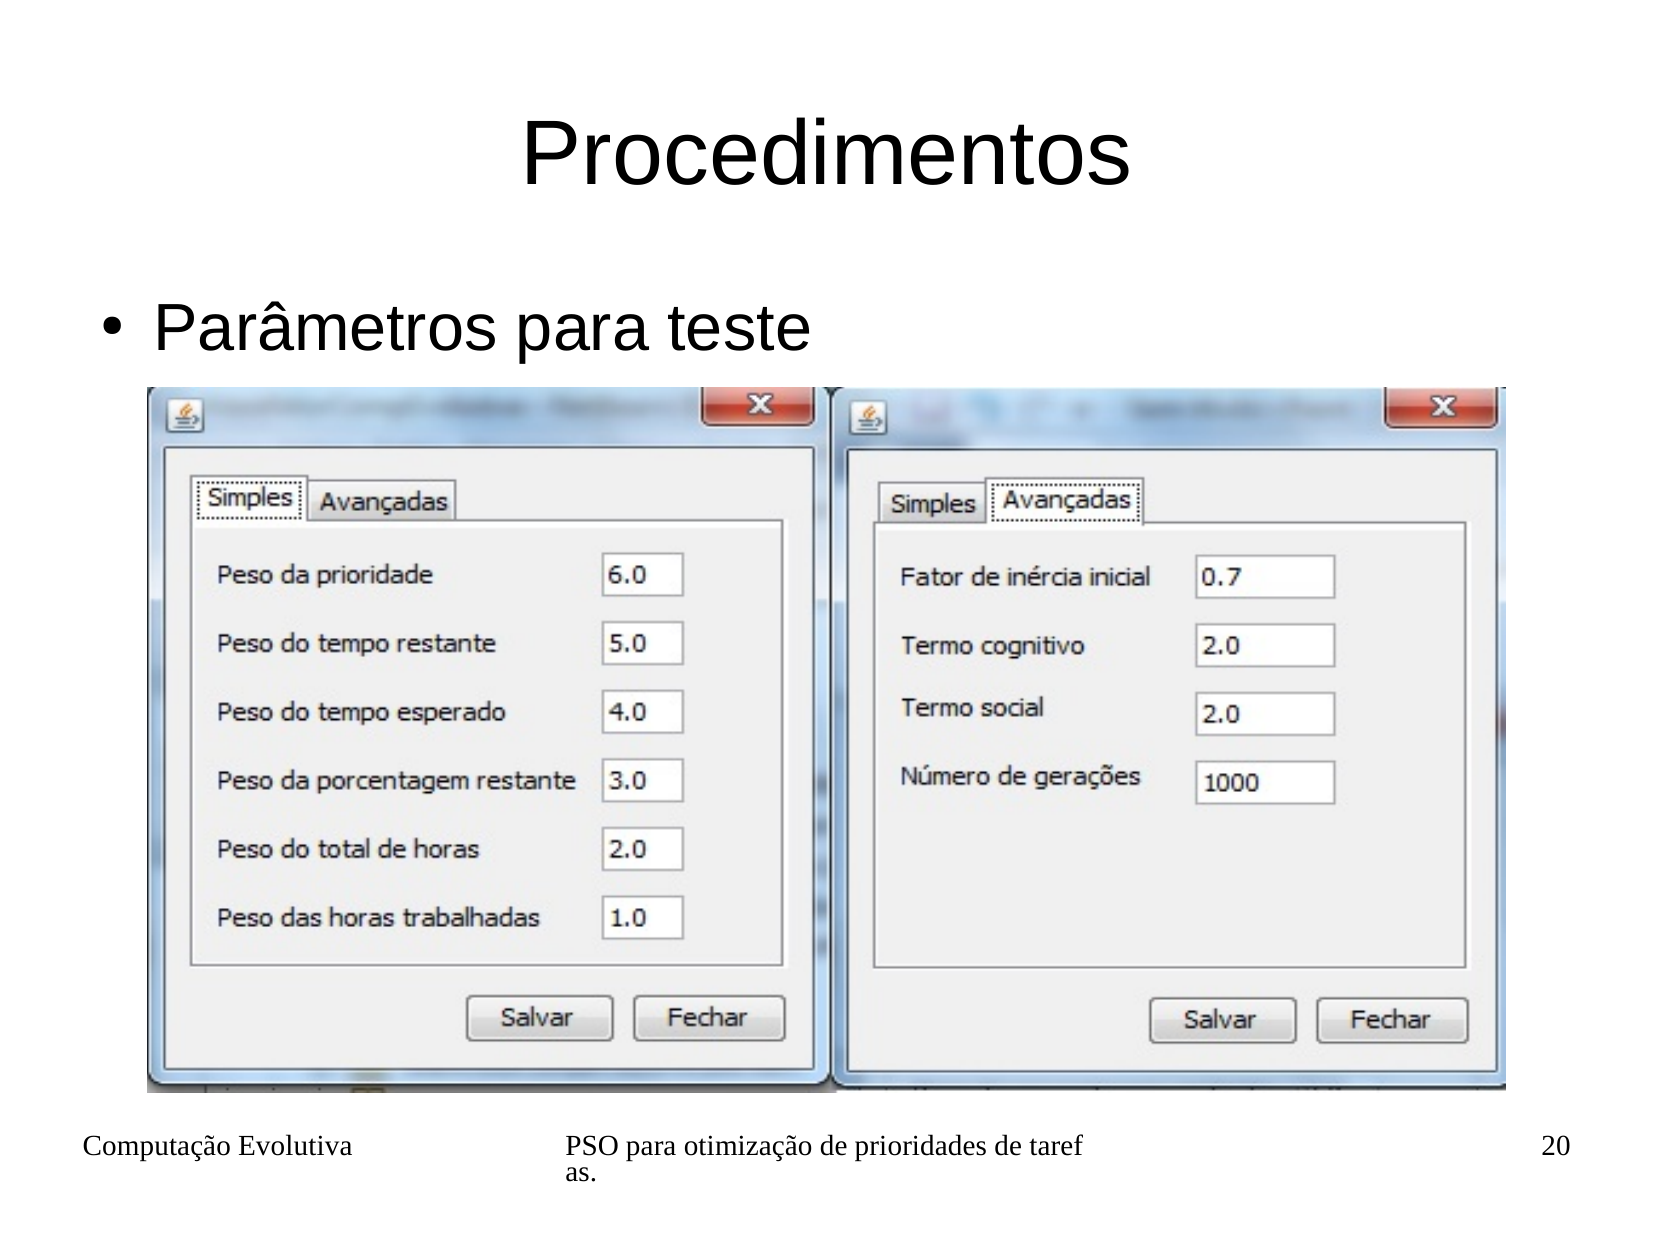

# Procedimentos
Parâmetros para teste
Computação Evolutiva
PSO para otimização de prioridades de tarefas.
20